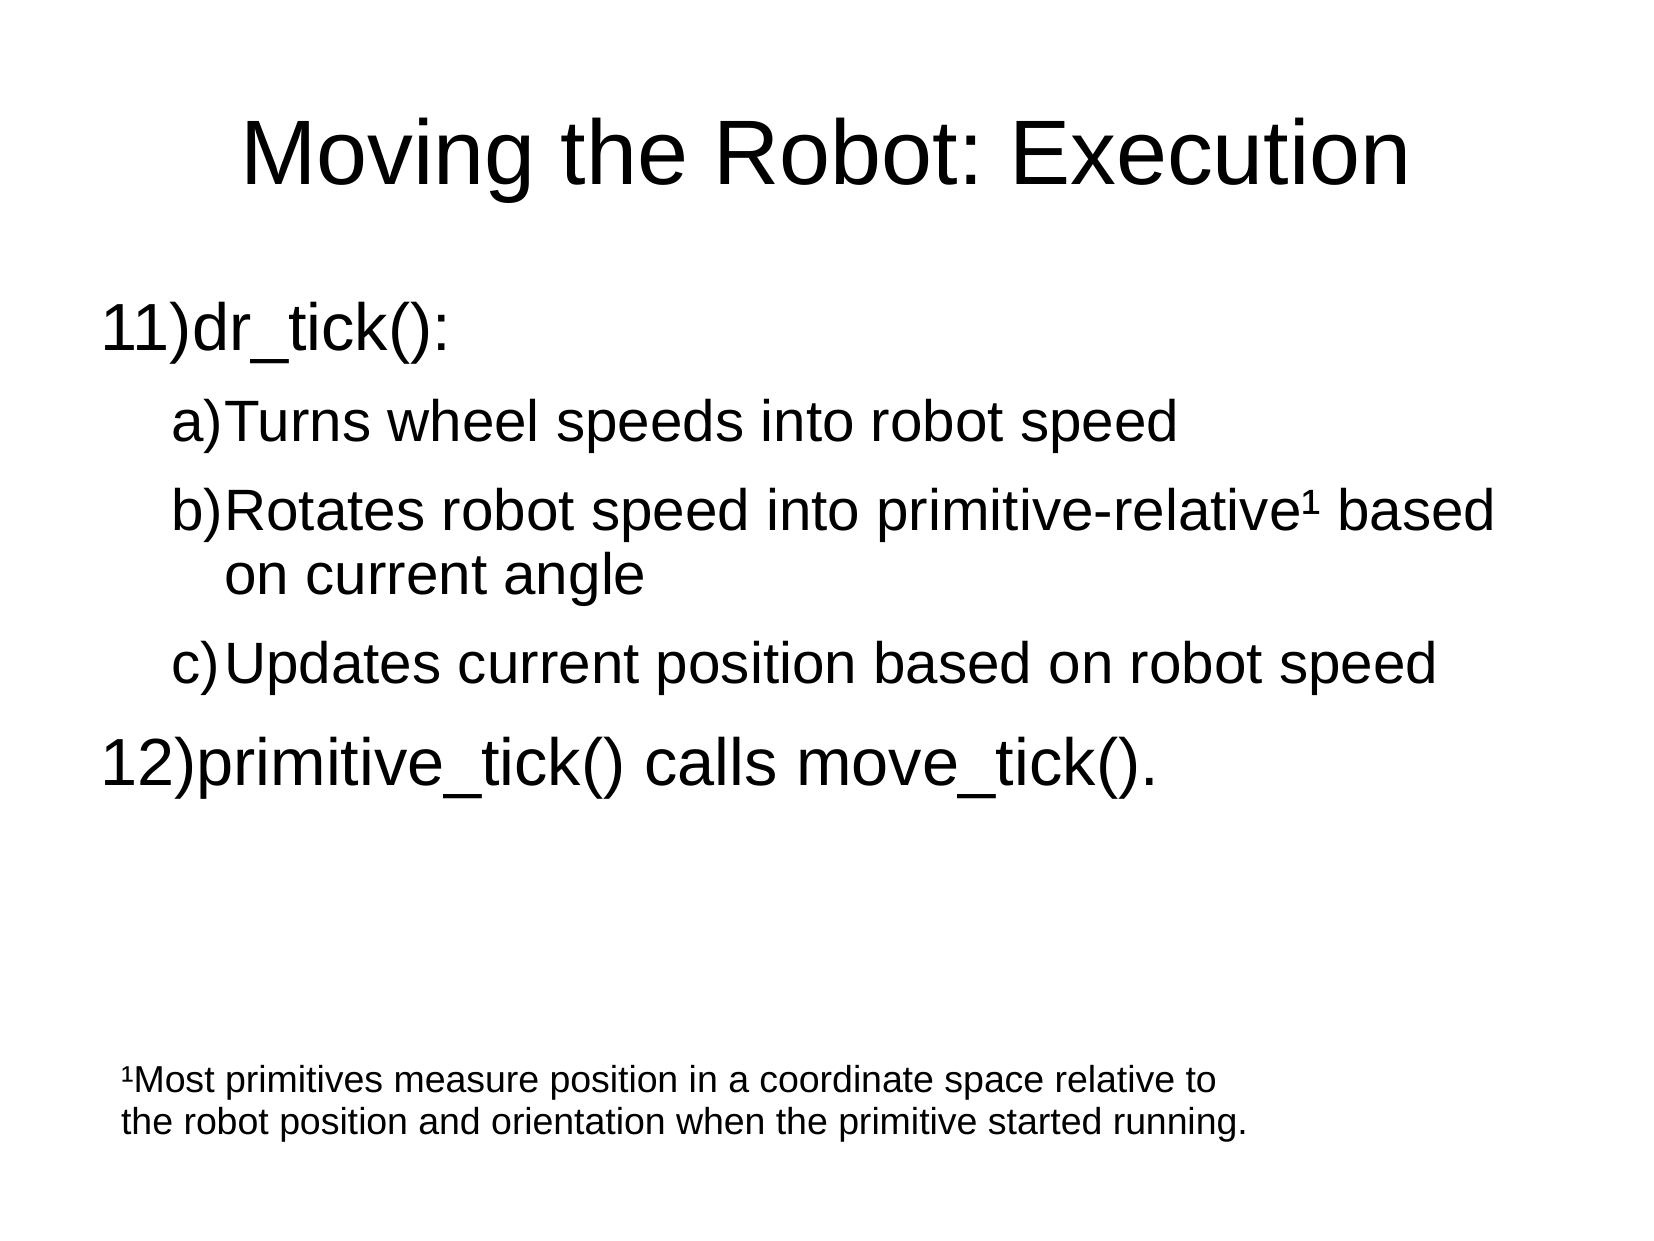

# Moving the Robot: Execution
dr_tick():
Turns wheel speeds into robot speed
Rotates robot speed into primitive-relative¹ based on current angle
Updates current position based on robot speed
primitive_tick() calls move_tick().
¹Most primitives measure position in a coordinate space relative to
the robot position and orientation when the primitive started running.